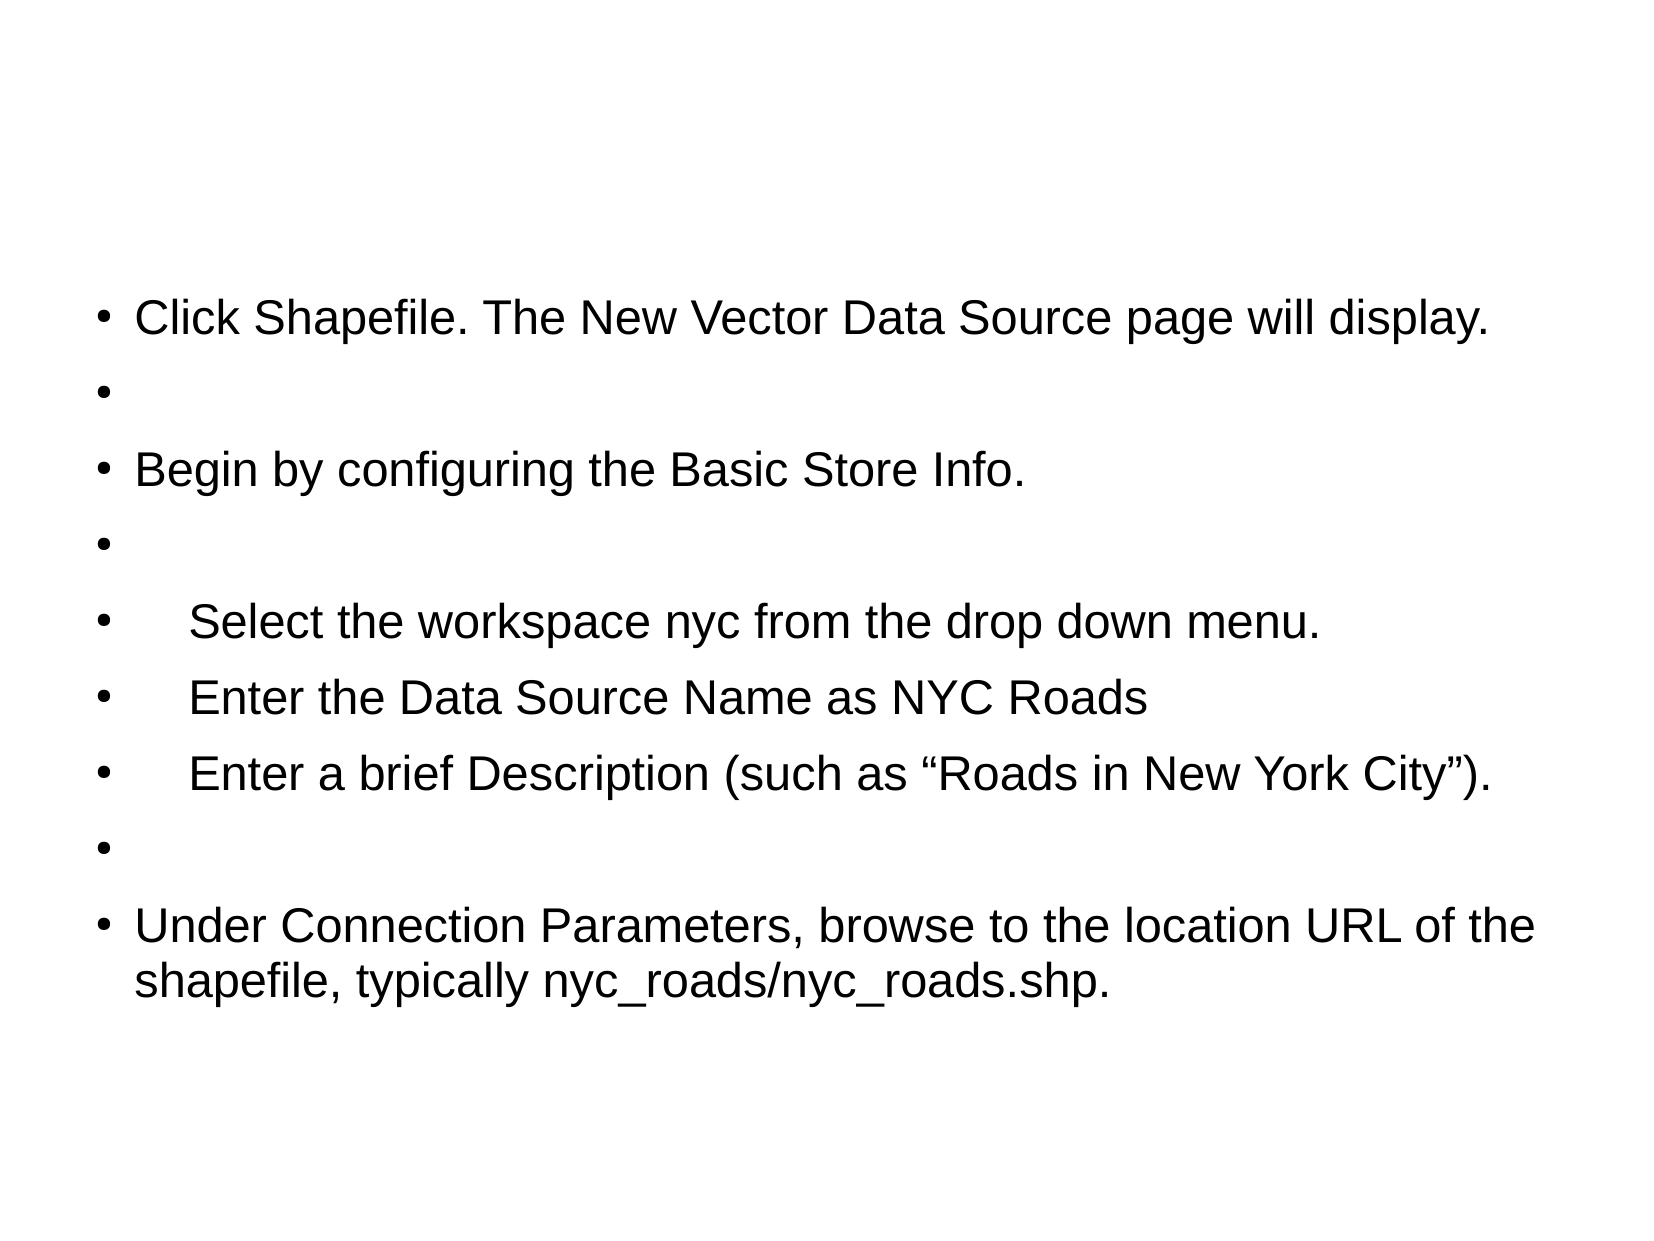

#
Click Shapefile. The New Vector Data Source page will display.
Begin by configuring the Basic Store Info.
 Select the workspace nyc from the drop down menu.
 Enter the Data Source Name as NYC Roads
 Enter a brief Description (such as “Roads in New York City”).
Under Connection Parameters, browse to the location URL of the shapefile, typically nyc_roads/nyc_roads.shp.